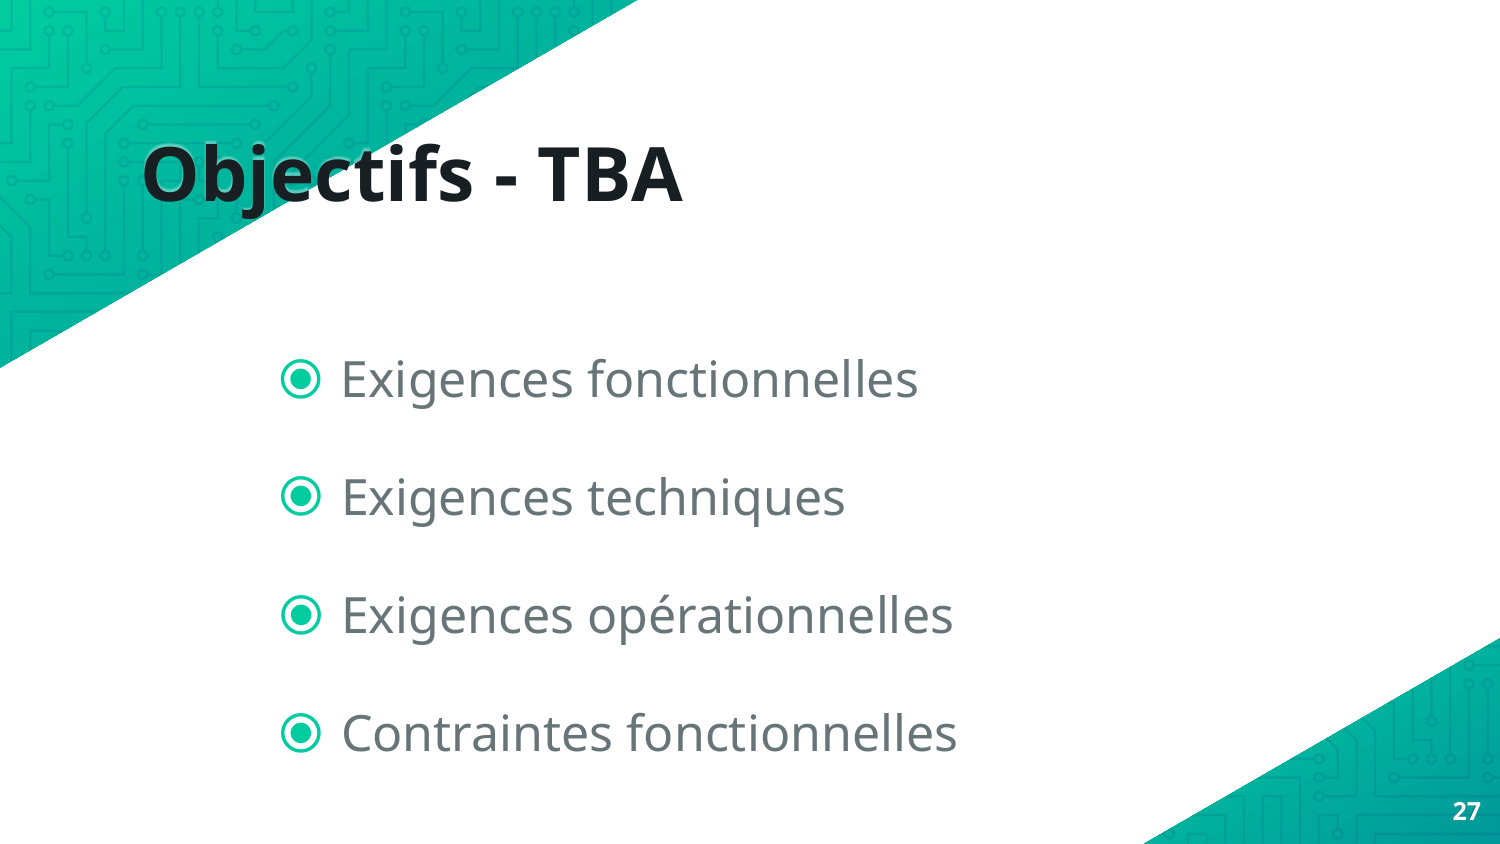

# Objectifs - TBA
Exigences fonctionnelles
Exigences techniques
Exigences opérationnelles
Contraintes fonctionnelles